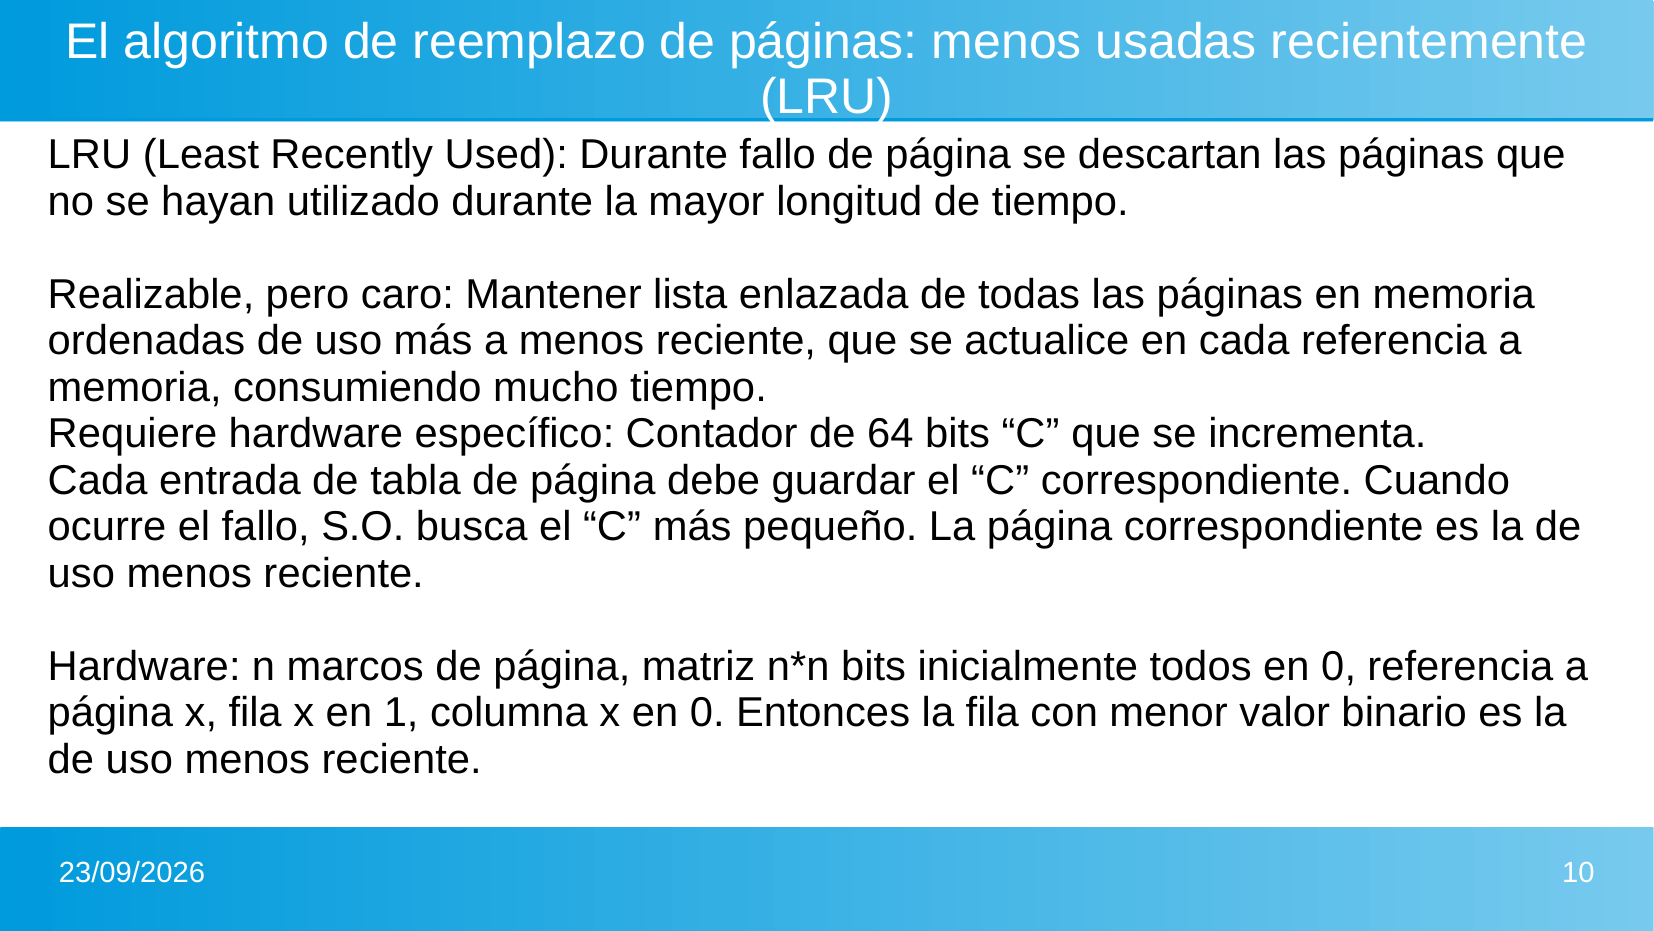

# El algoritmo de reemplazo de páginas: menos usadas recientemente (LRU)
LRU (Least Recently Used): Durante fallo de página se descartan las páginas que no se hayan utilizado durante la mayor longitud de tiempo.
Realizable, pero caro: Mantener lista enlazada de todas las páginas en memoria ordenadas de uso más a menos reciente, que se actualice en cada referencia a memoria, consumiendo mucho tiempo.
Requiere hardware específico: Contador de 64 bits “C” que se incrementa.
Cada entrada de tabla de página debe guardar el “C” correspondiente. Cuando ocurre el fallo, S.O. busca el “C” más pequeño. La página correspondiente es la de uso menos reciente.
Hardware: n marcos de página, matriz n*n bits inicialmente todos en 0, referencia a página x, fila x en 1, columna x en 0. Entonces la fila con menor valor binario es la de uso menos reciente.
10